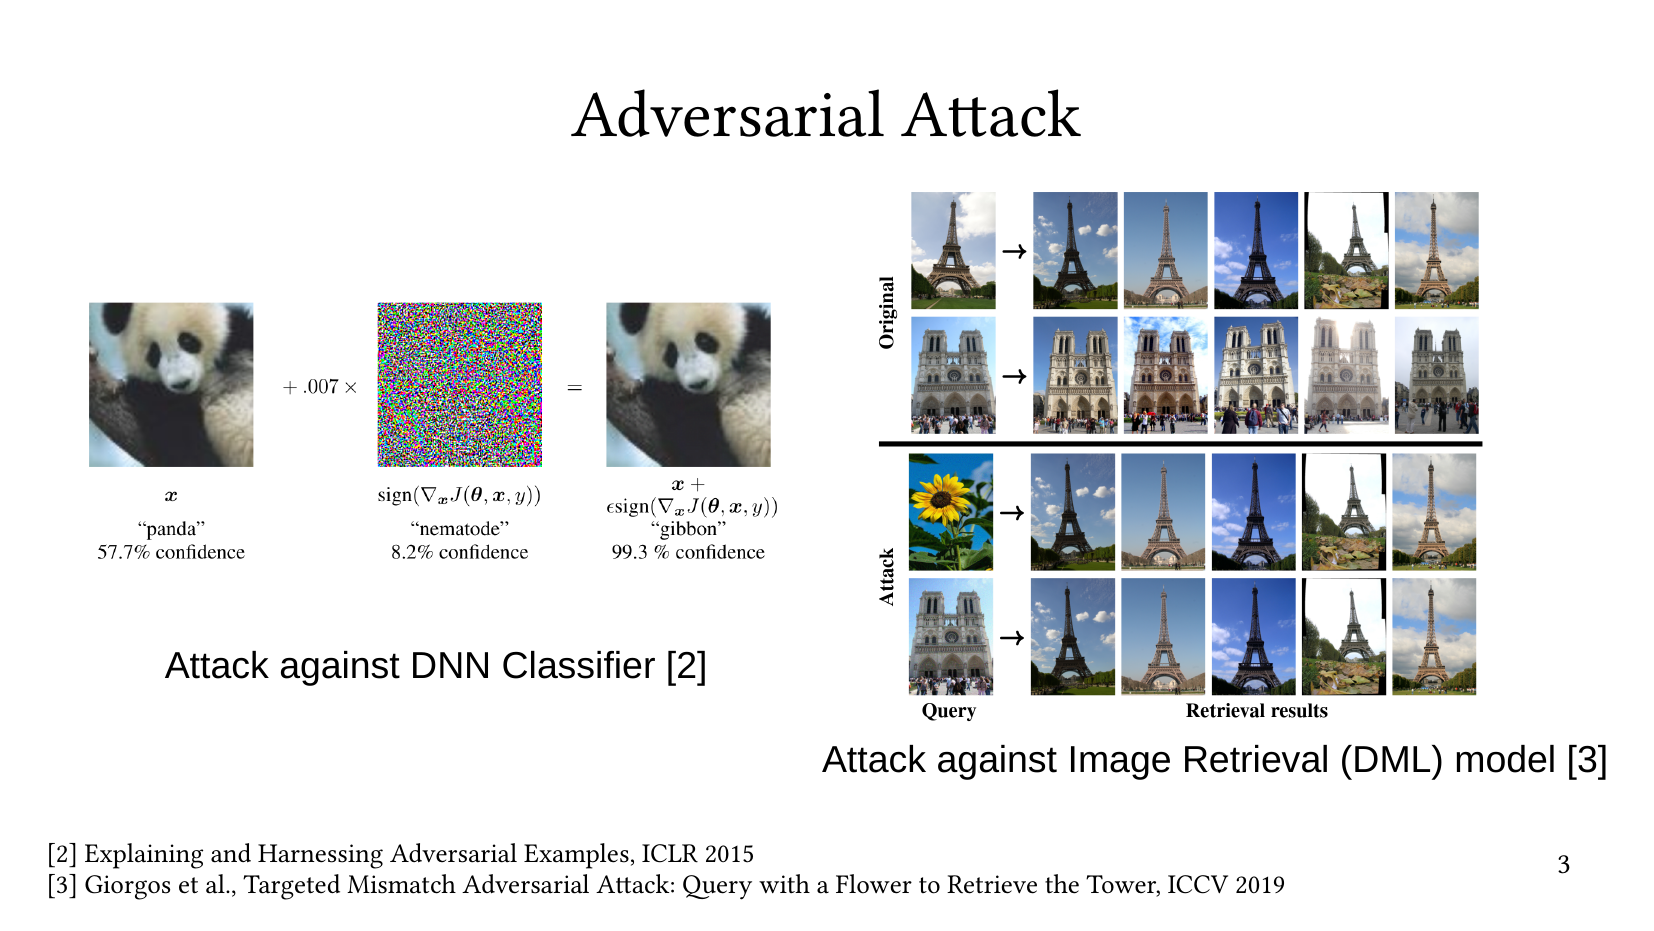

# Adversarial Attack
Attack against DNN Classifier [2]
Attack against Image Retrieval (DML) model [3]
[2] Explaining and Harnessing Adversarial Examples, ICLR 2015
[3] Giorgos et al., Targeted Mismatch Adversarial Attack: Query with a Flower to Retrieve the Tower, ICCV 2019
3